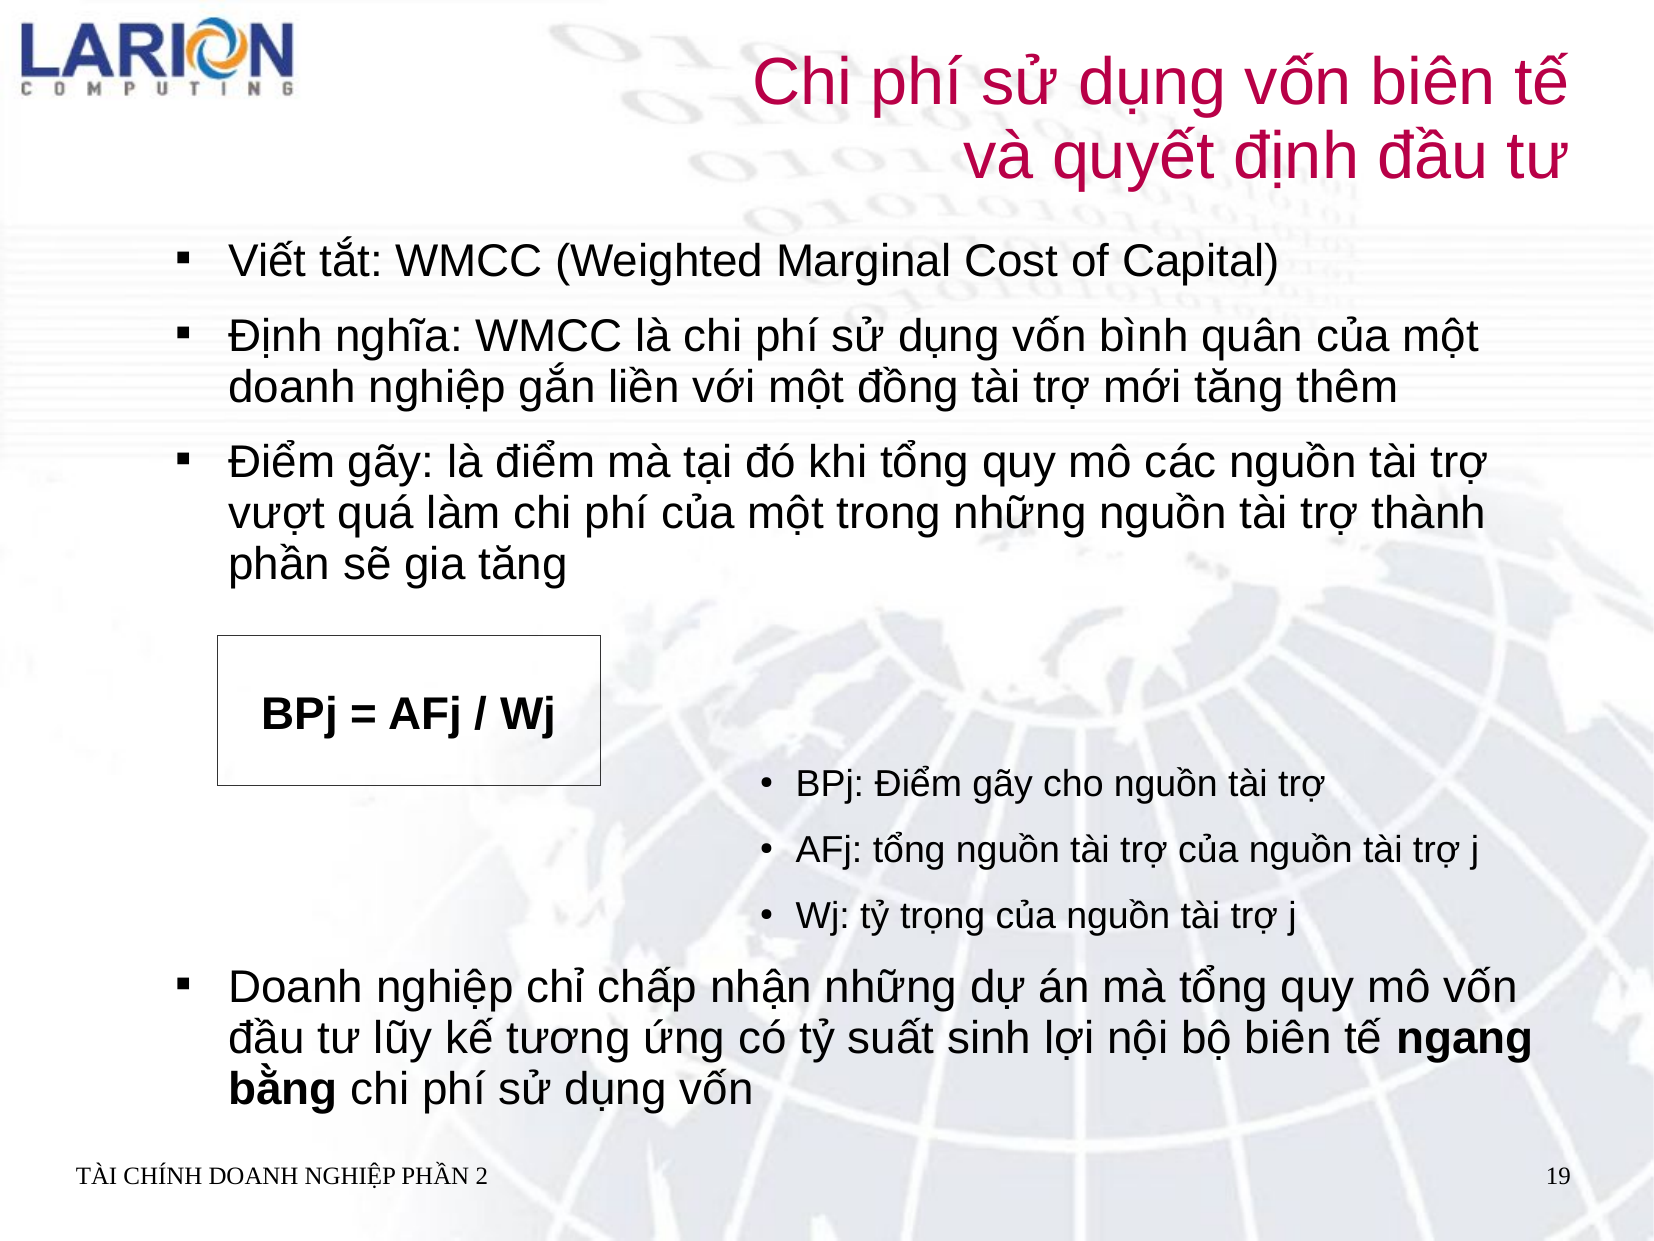

# Chi phí sử dụng vốn biên tế và quyết định đầu tư
Viết tắt: WMCC (Weighted Marginal Cost of Capital)
Định nghĩa: WMCC là chi phí sử dụng vốn bình quân của một doanh nghiệp gắn liền với một đồng tài trợ mới tăng thêm
Điểm gãy: là điểm mà tại đó khi tổng quy mô các nguồn tài trợ vượt quá làm chi phí của một trong những nguồn tài trợ thành phần sẽ gia tăng
BPj = AFj / Wj
BPj: Điểm gãy cho nguồn tài trợ
AFj: tổng nguồn tài trợ của nguồn tài trợ j
Wj: tỷ trọng của nguồn tài trợ j
Doanh nghiệp chỉ chấp nhận những dự án mà tổng quy mô vốn đầu tư lũy kế tương ứng có tỷ suất sinh lợi nội bộ biên tế ngang bằng chi phí sử dụng vốn
TÀI CHÍNH DOANH NGHIỆP PHẦN 2
19